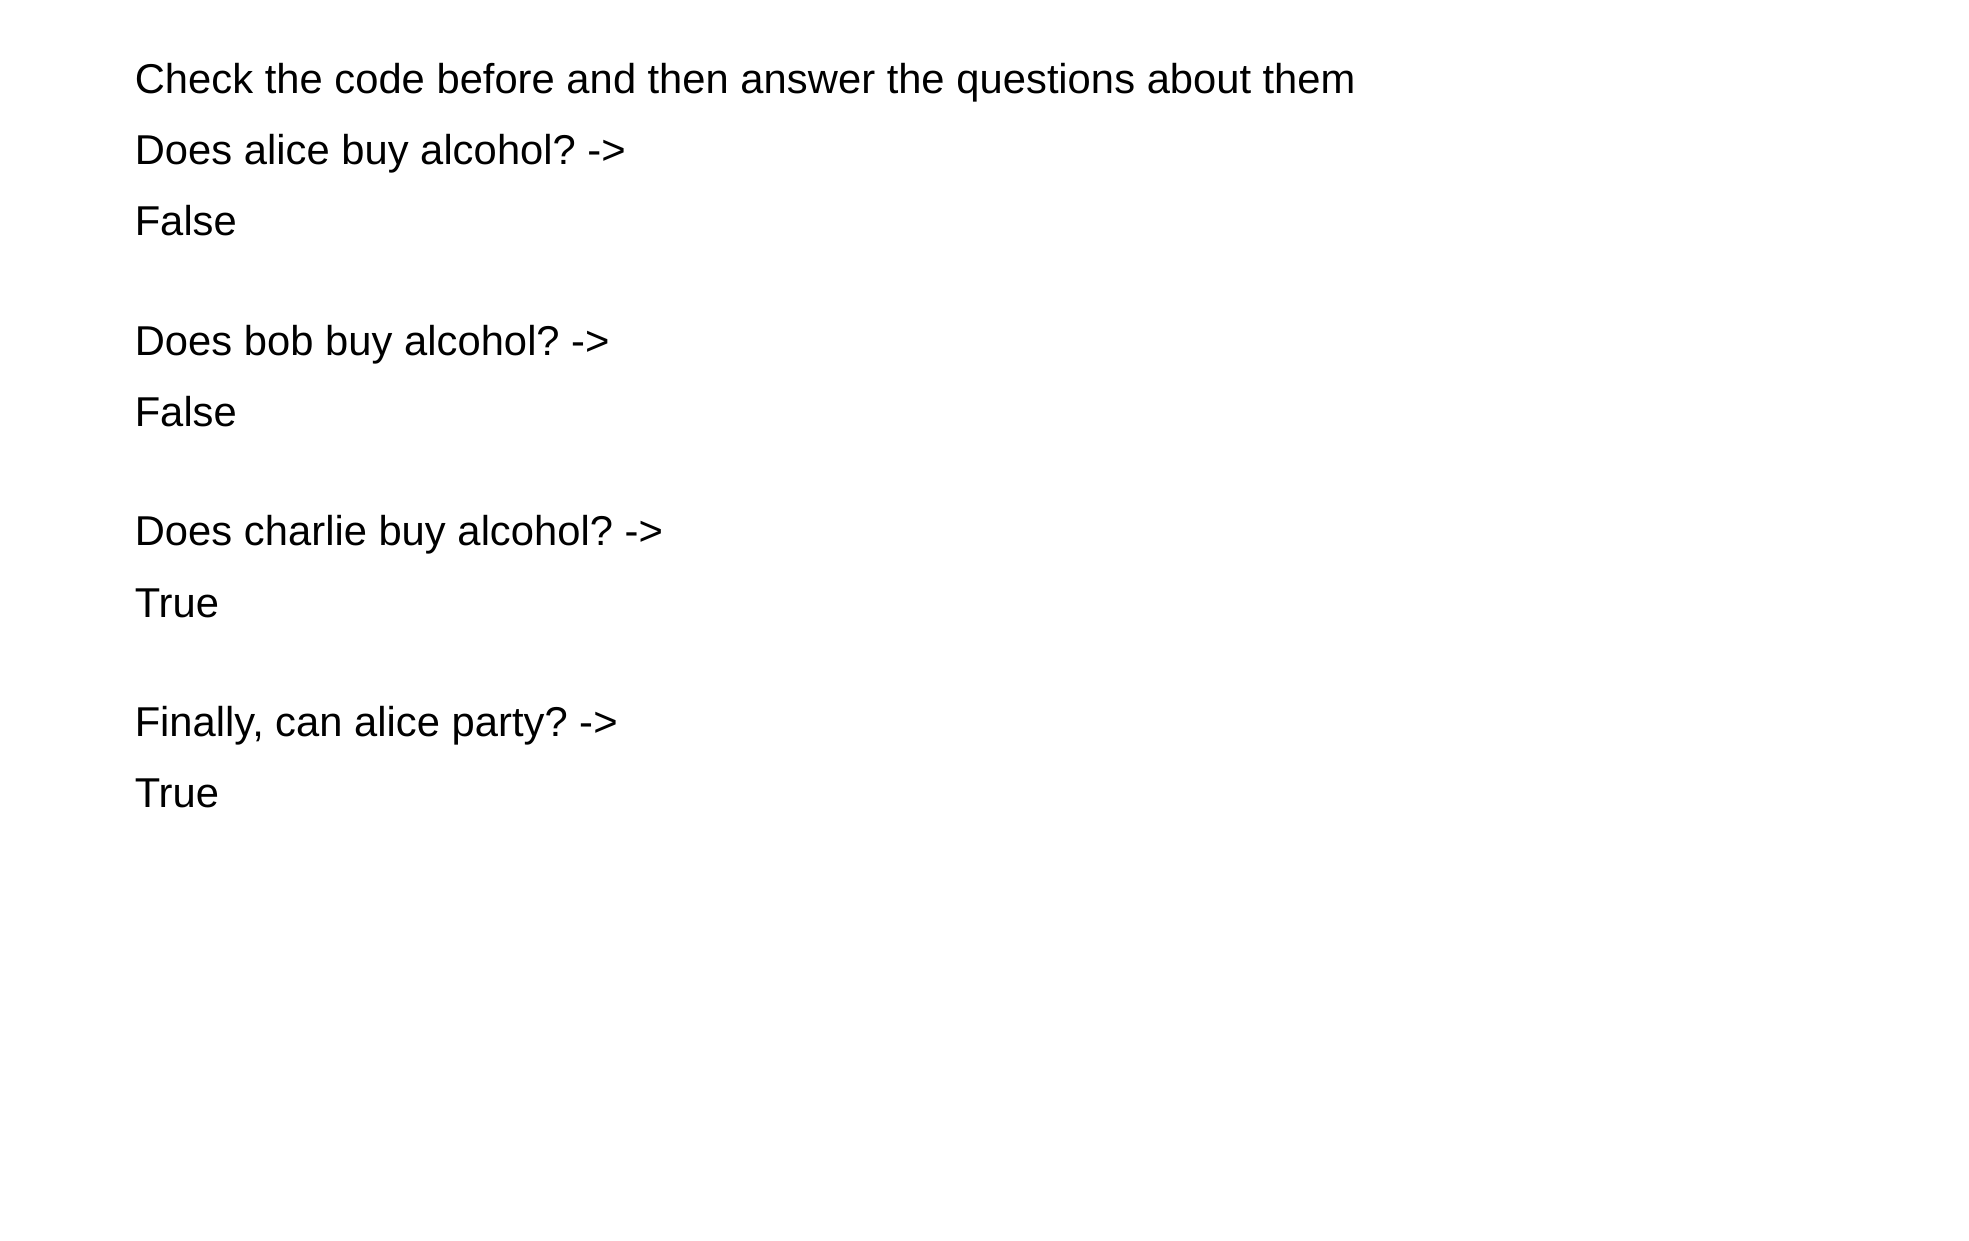

Check the code before and then answer the questions about them
Does alice buy alcohol? ->
False
Does bob buy alcohol? ->
False
Does charlie buy alcohol? ->
True
Finally, can alice party? ->
True